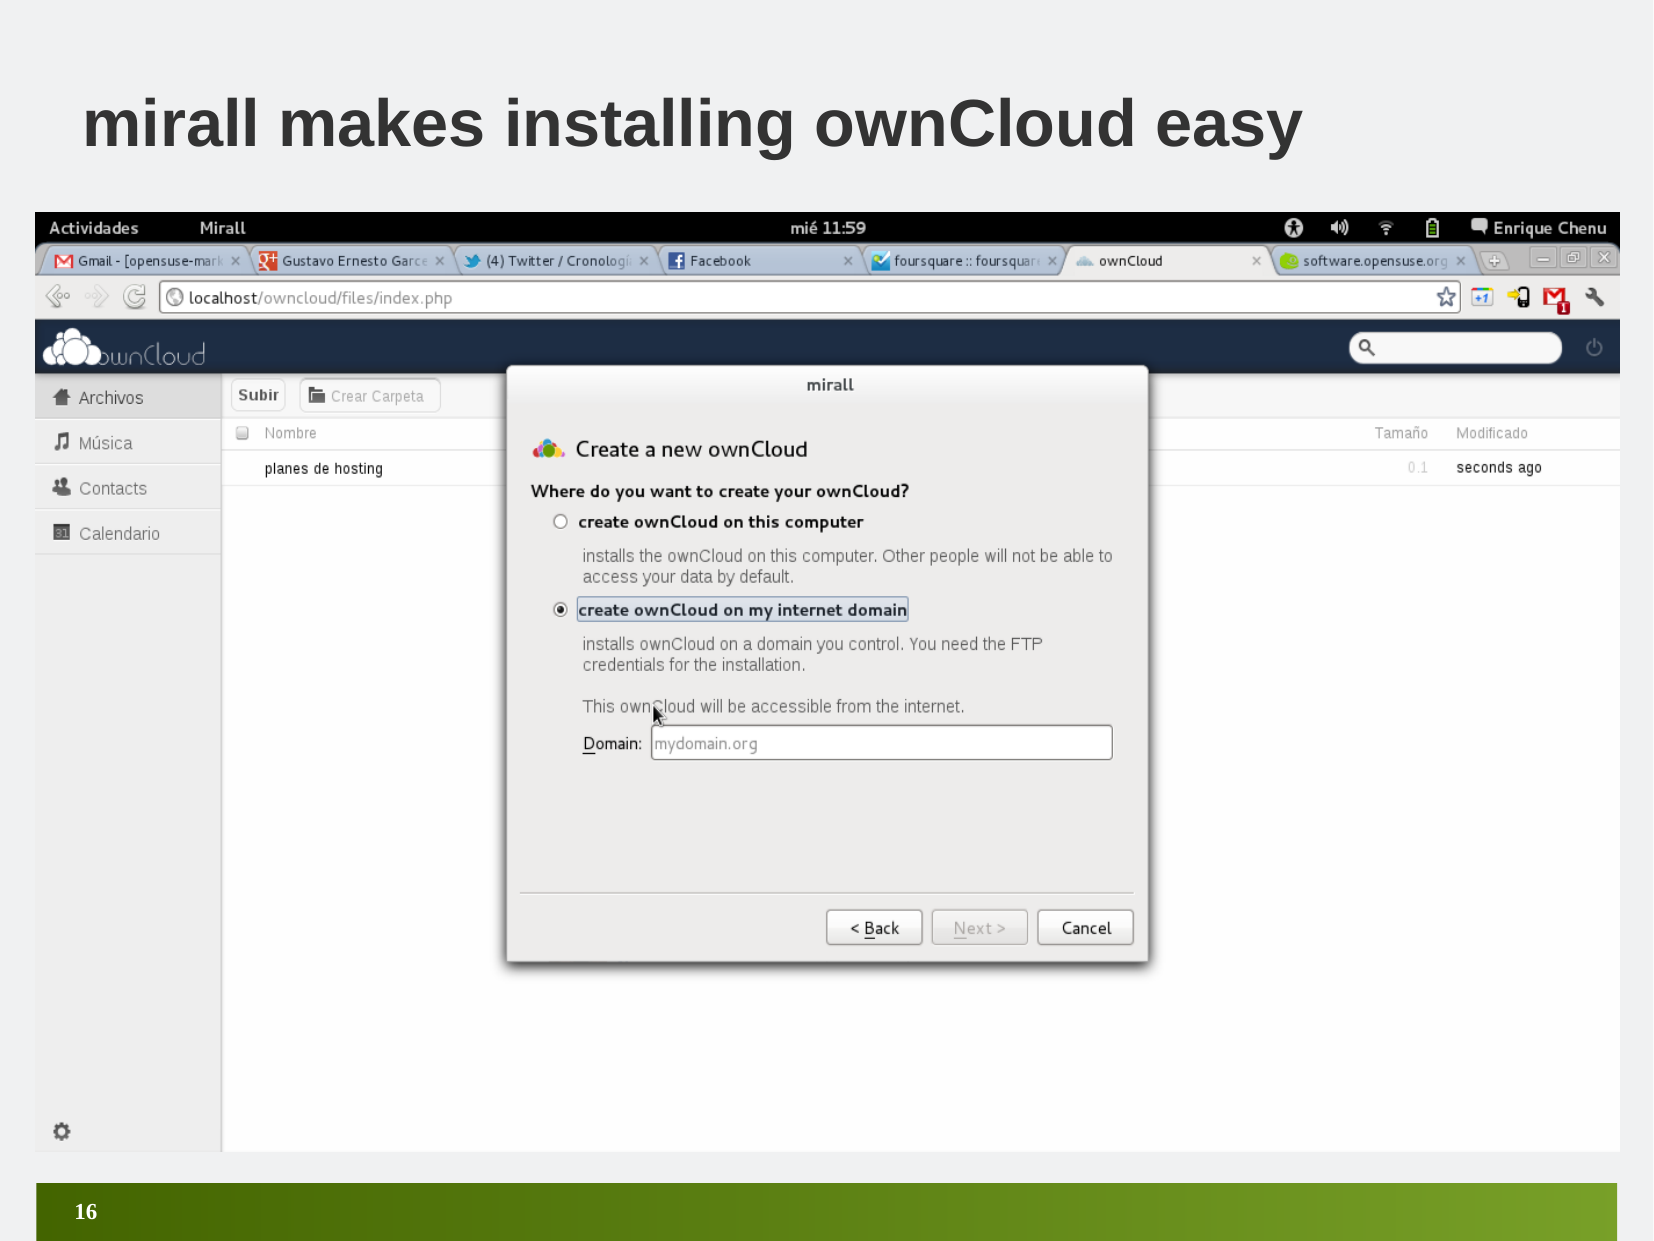

# mirall makes installing ownCloud easy
16